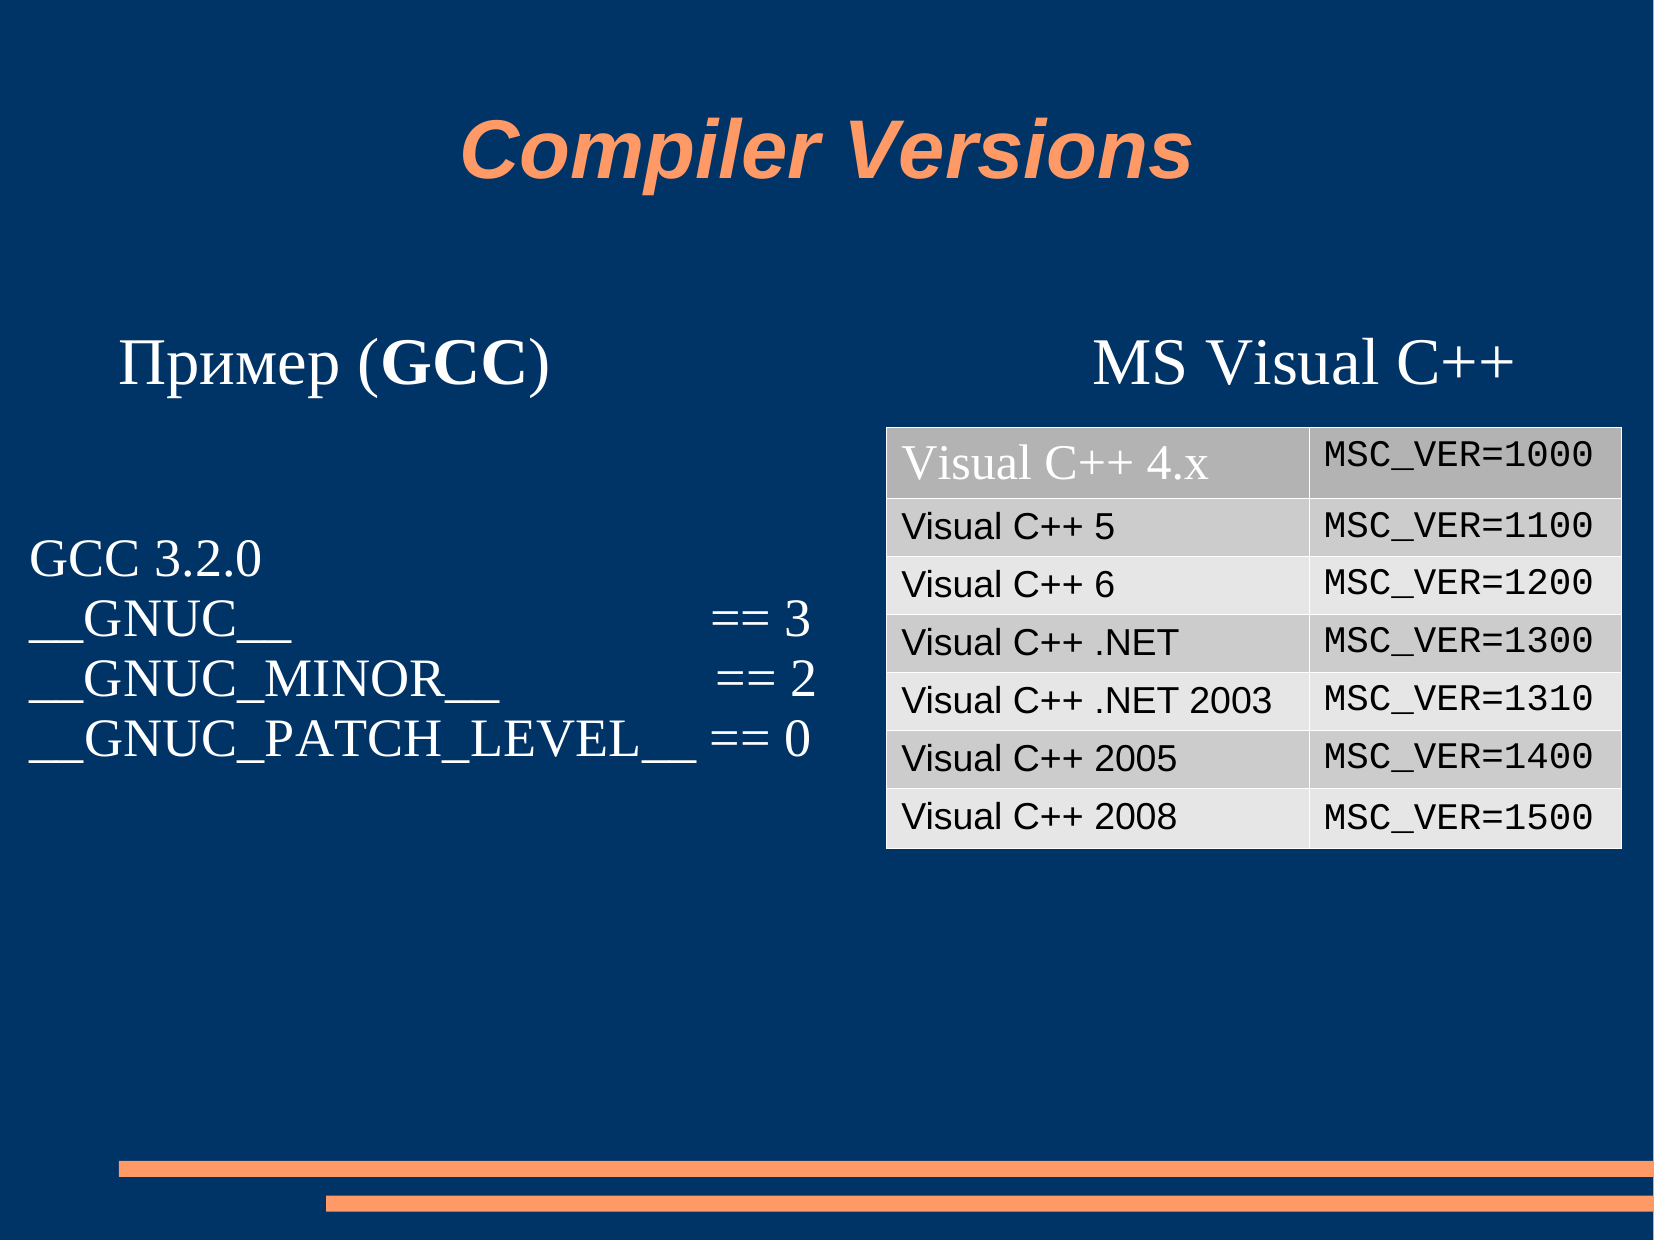

# Compiler Versions
Пример (GCC)
MS Visual C++
| Visual C++ 4.x | MSC\_VER=1000 |
| --- | --- |
| Visual C++ 5 | MSC\_VER=1100 |
| Visual C++ 6 | MSC\_VER=1200 |
| Visual C++ .NET | MSC\_VER=1300 |
| Visual C++ .NET 2003 | MSC\_VER=1310 |
| Visual C++ 2005 | MSC\_VER=1400 |
| Visual C++ 2008 | MSC\_VER=1500 |
GCC 3.2.0
__GNUC__ == 3
__GNUC_MINOR__ == 2
__GNUC_PATCH_LEVEL__ == 0